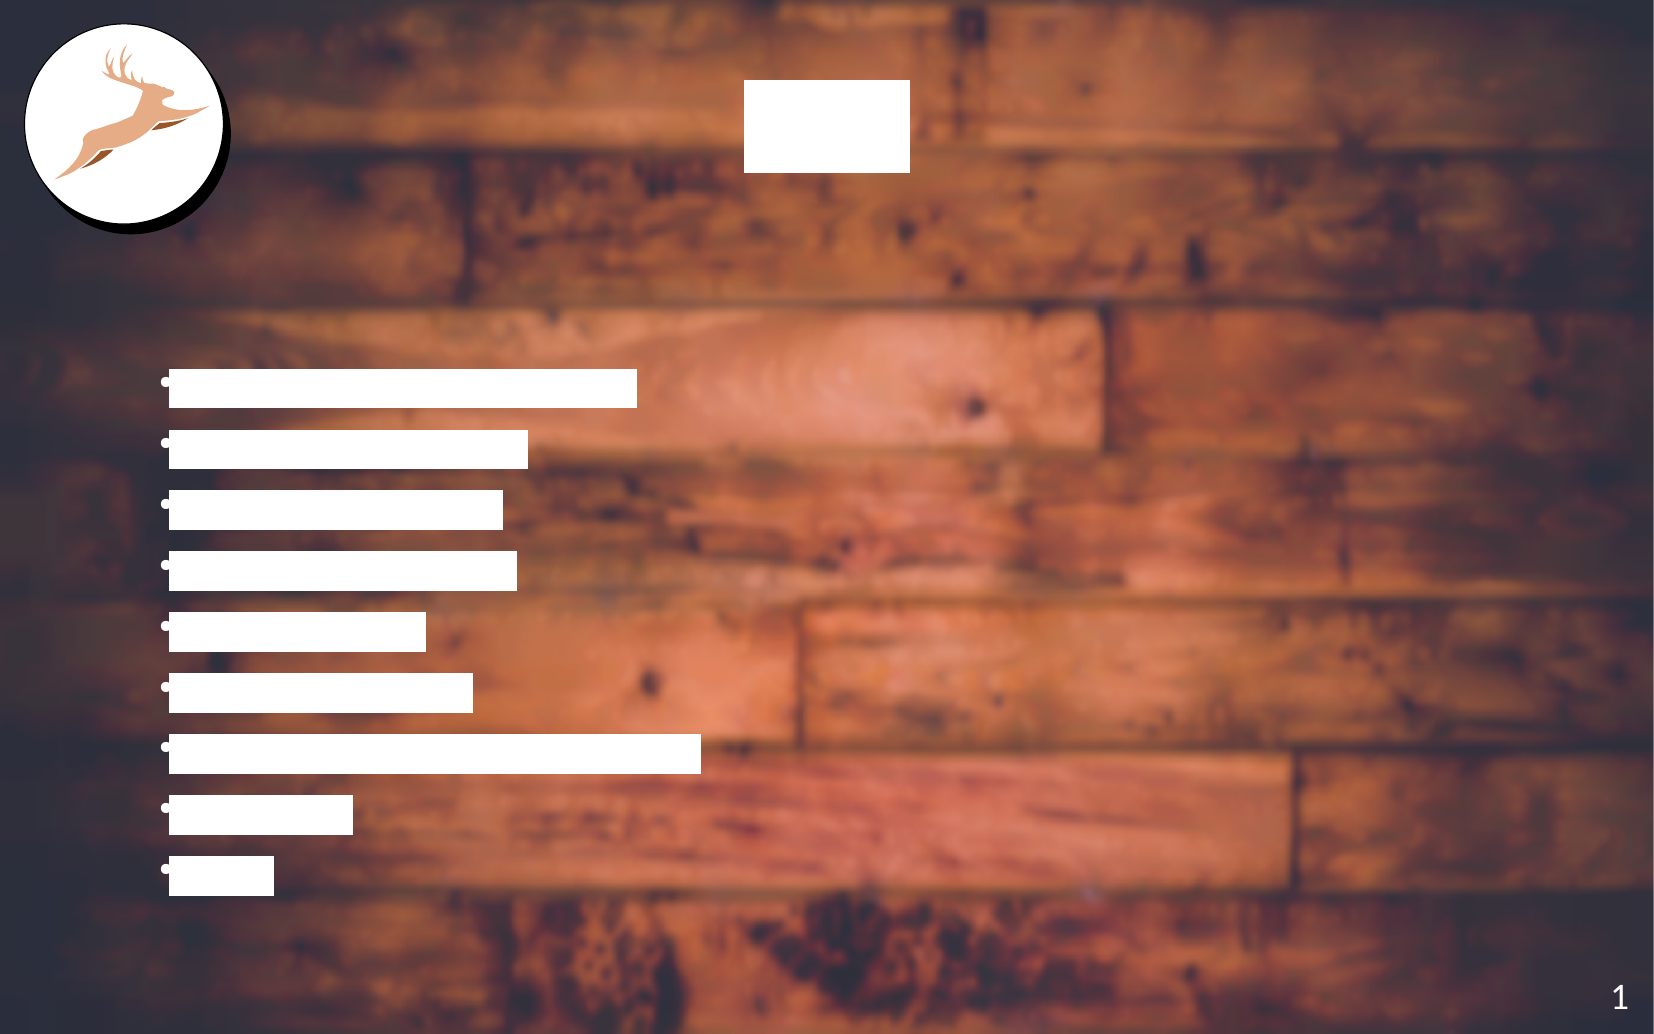

# Plan
 Présentation de l'application
 Technologies utilisées
 Architecture globale
 Principales difficultés
 Aspects positifs
 Problèmes connus
 Fonctionnalités supplémentaires
 Conclusion
 Démo
1